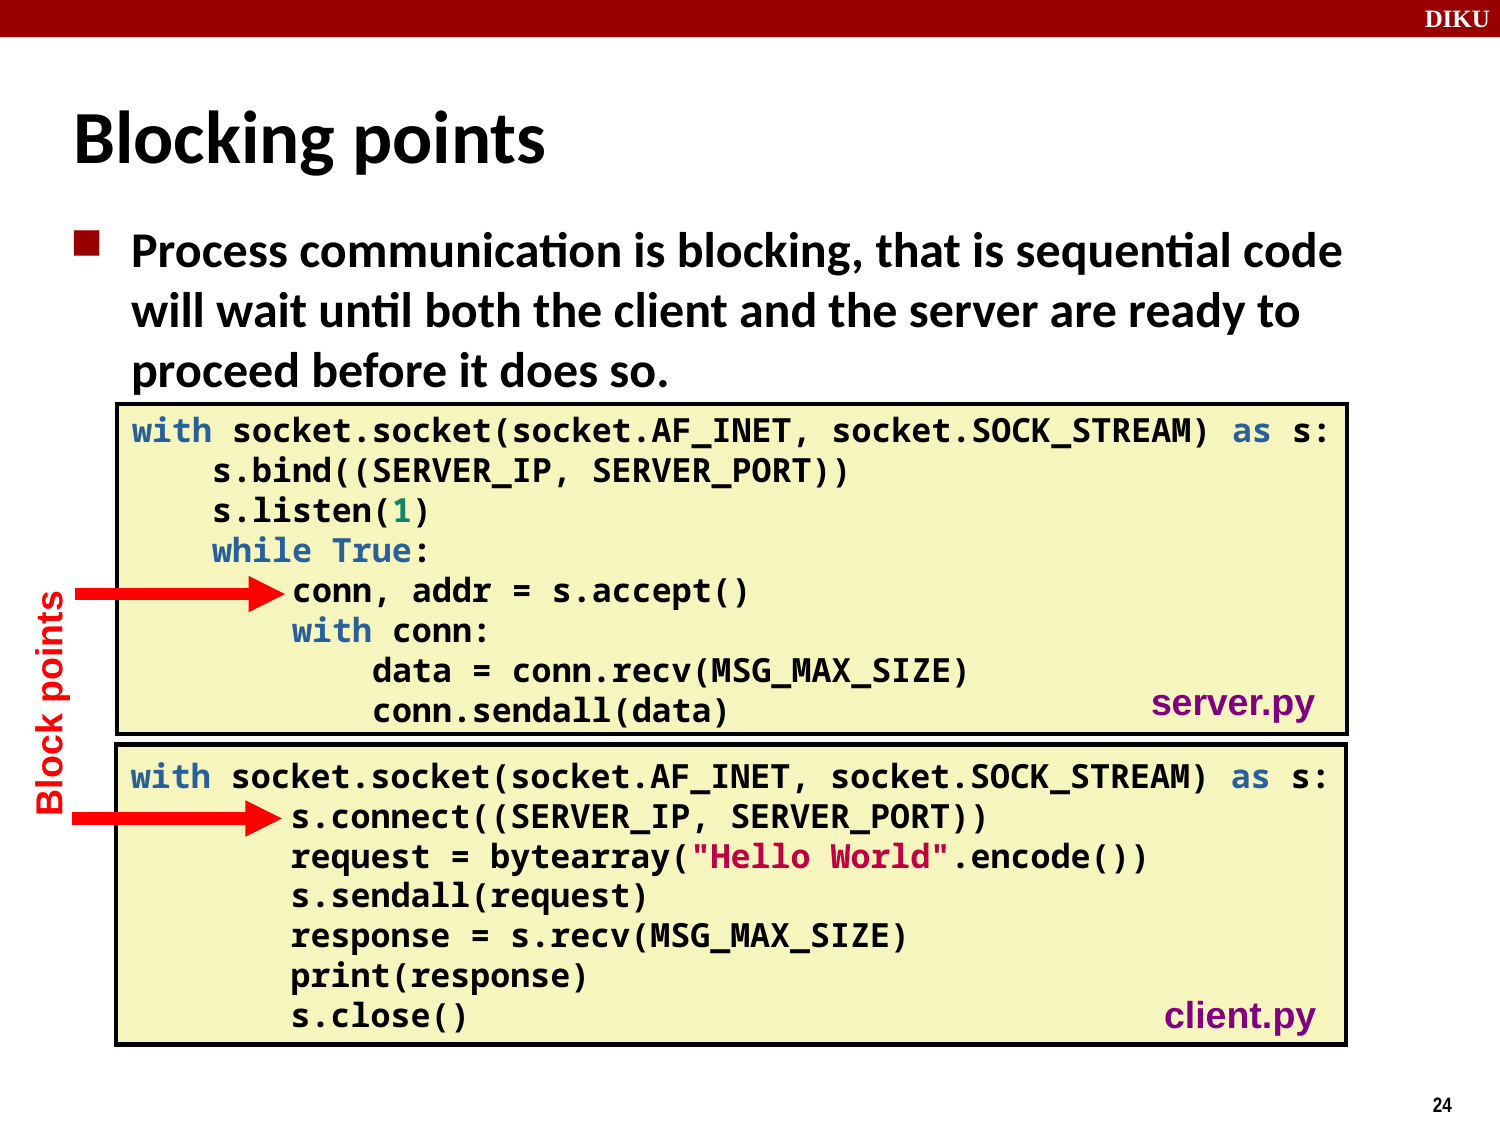

Blocking points
Process communication is blocking, that is sequential code will wait until both the client and the server are ready to proceed before it does so.
with socket.socket(socket.AF_INET, socket.SOCK_STREAM) as s:
 s.bind((SERVER_IP, SERVER_PORT))
 s.listen(1)
 while True:
 conn, addr = s.accept()
 with conn:
 data = conn.recv(MSG_MAX_SIZE)
 conn.sendall(data)
Block points
server.py
with socket.socket(socket.AF_INET, socket.SOCK_STREAM) as s:
 s.connect((SERVER_IP, SERVER_PORT))
 request = bytearray("Hello World".encode())
 s.sendall(request)
 response = s.recv(MSG_MAX_SIZE)
 print(response)
 s.close()
client.py